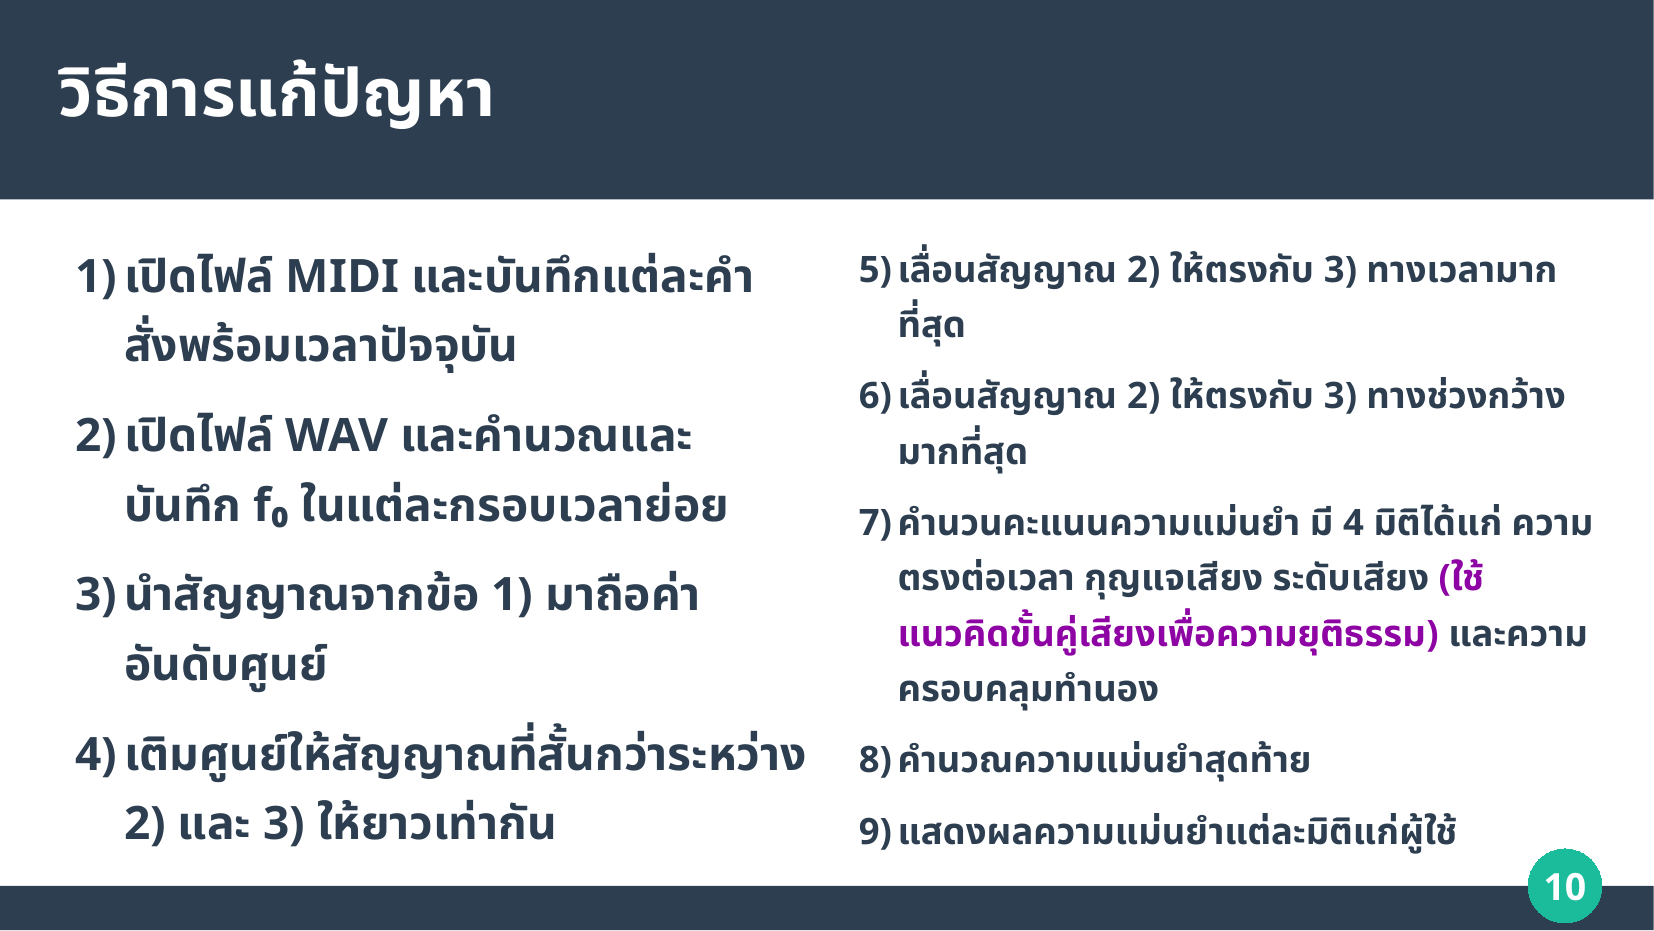

# วิธีการแก้ปัญหา
เปิดไฟล์ MIDI และบันทึกแต่ละคำสั่งพร้อมเวลาปัจจุบัน
เปิดไฟล์ WAV และคำนวณและบันทึก f₀ ในแต่ละกรอบเวลาย่อย
นำสัญญาณจากข้อ 1) มาถือค่าอันดับศูนย์
เติมศูนย์ให้สัญญาณที่สั้นกว่าระหว่าง 2) และ 3) ให้ยาวเท่ากัน
เลื่อนสัญญาณ 2) ให้ตรงกับ 3) ทางเวลามากที่สุด
เลื่อนสัญญาณ 2) ให้ตรงกับ 3) ทางช่วงกว้างมากที่สุด
คำนวนคะแนนความแม่นยำ มี 4 มิติได้แก่ ความตรงต่อเวลา กุญแจเสียง ระดับเสียง (ใช้แนวคิดขั้นคู่เสียงเพื่อความยุติธรรม) และความครอบคลุมทำนอง
คำนวณความแม่นยำสุดท้าย
แสดงผลความแม่นยำแต่ละมิติแก่ผู้ใช้
10